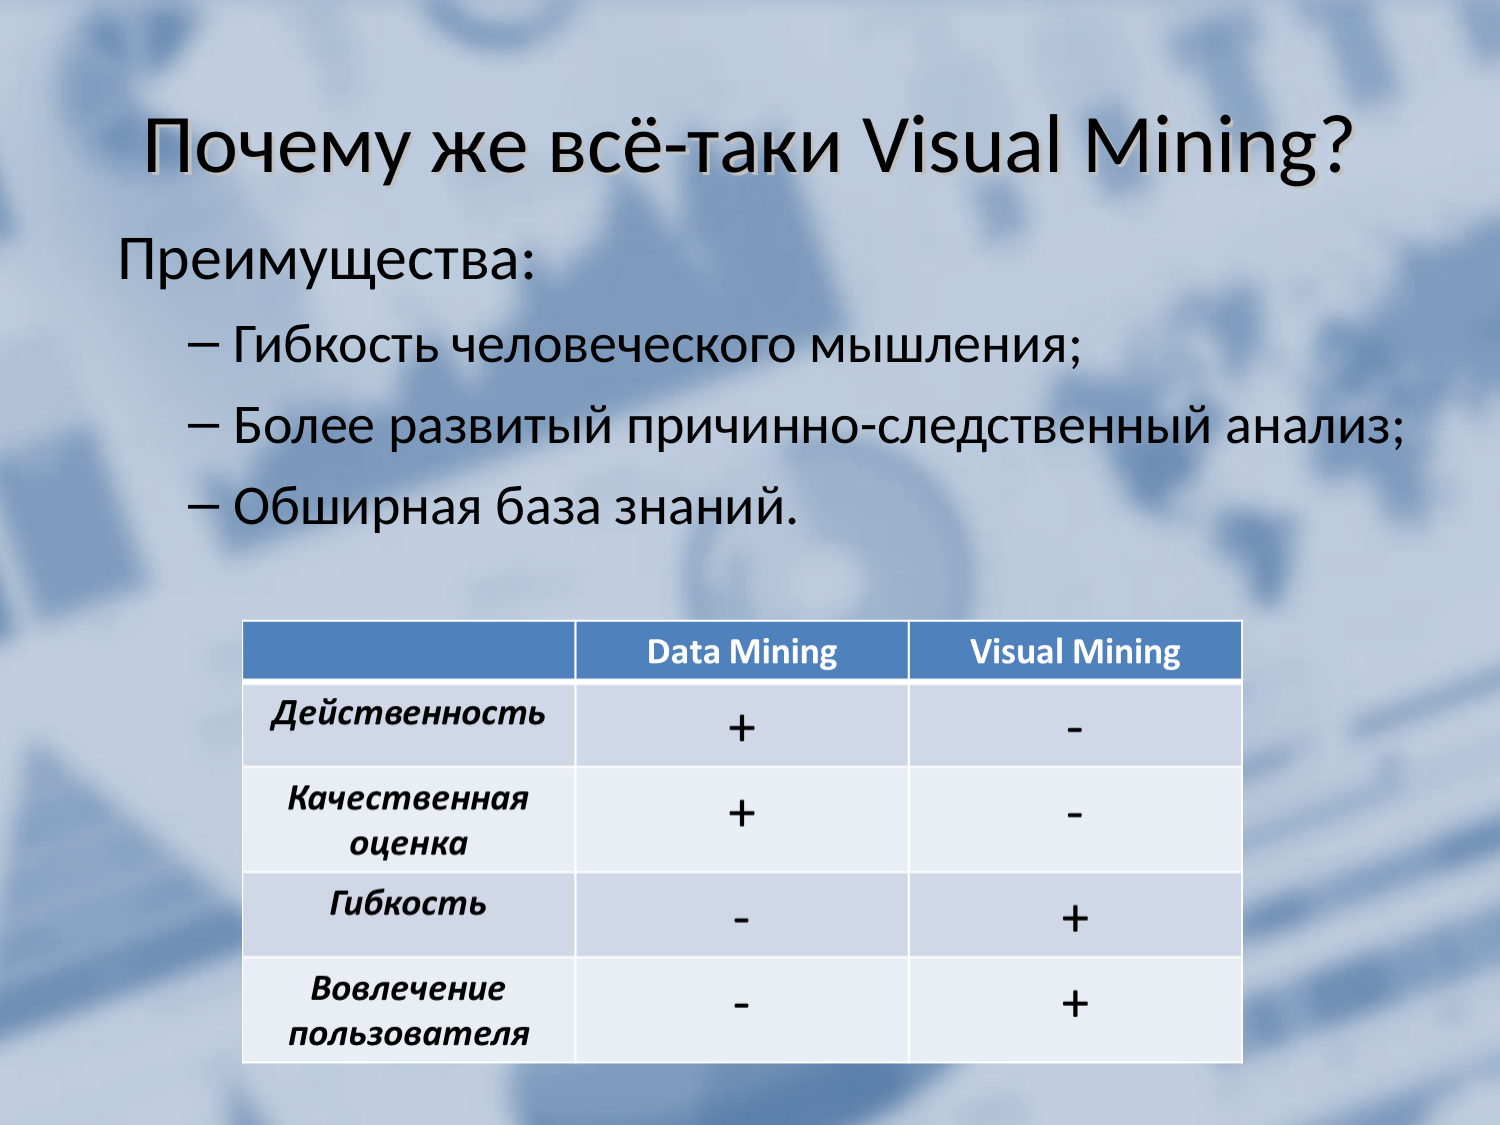

# Почему же всё-таки Visual Mining?
 Преимущества:
Гибкость человеческого мышления;
Более развитый причинно-следственный анализ;
Обширная база знаний.